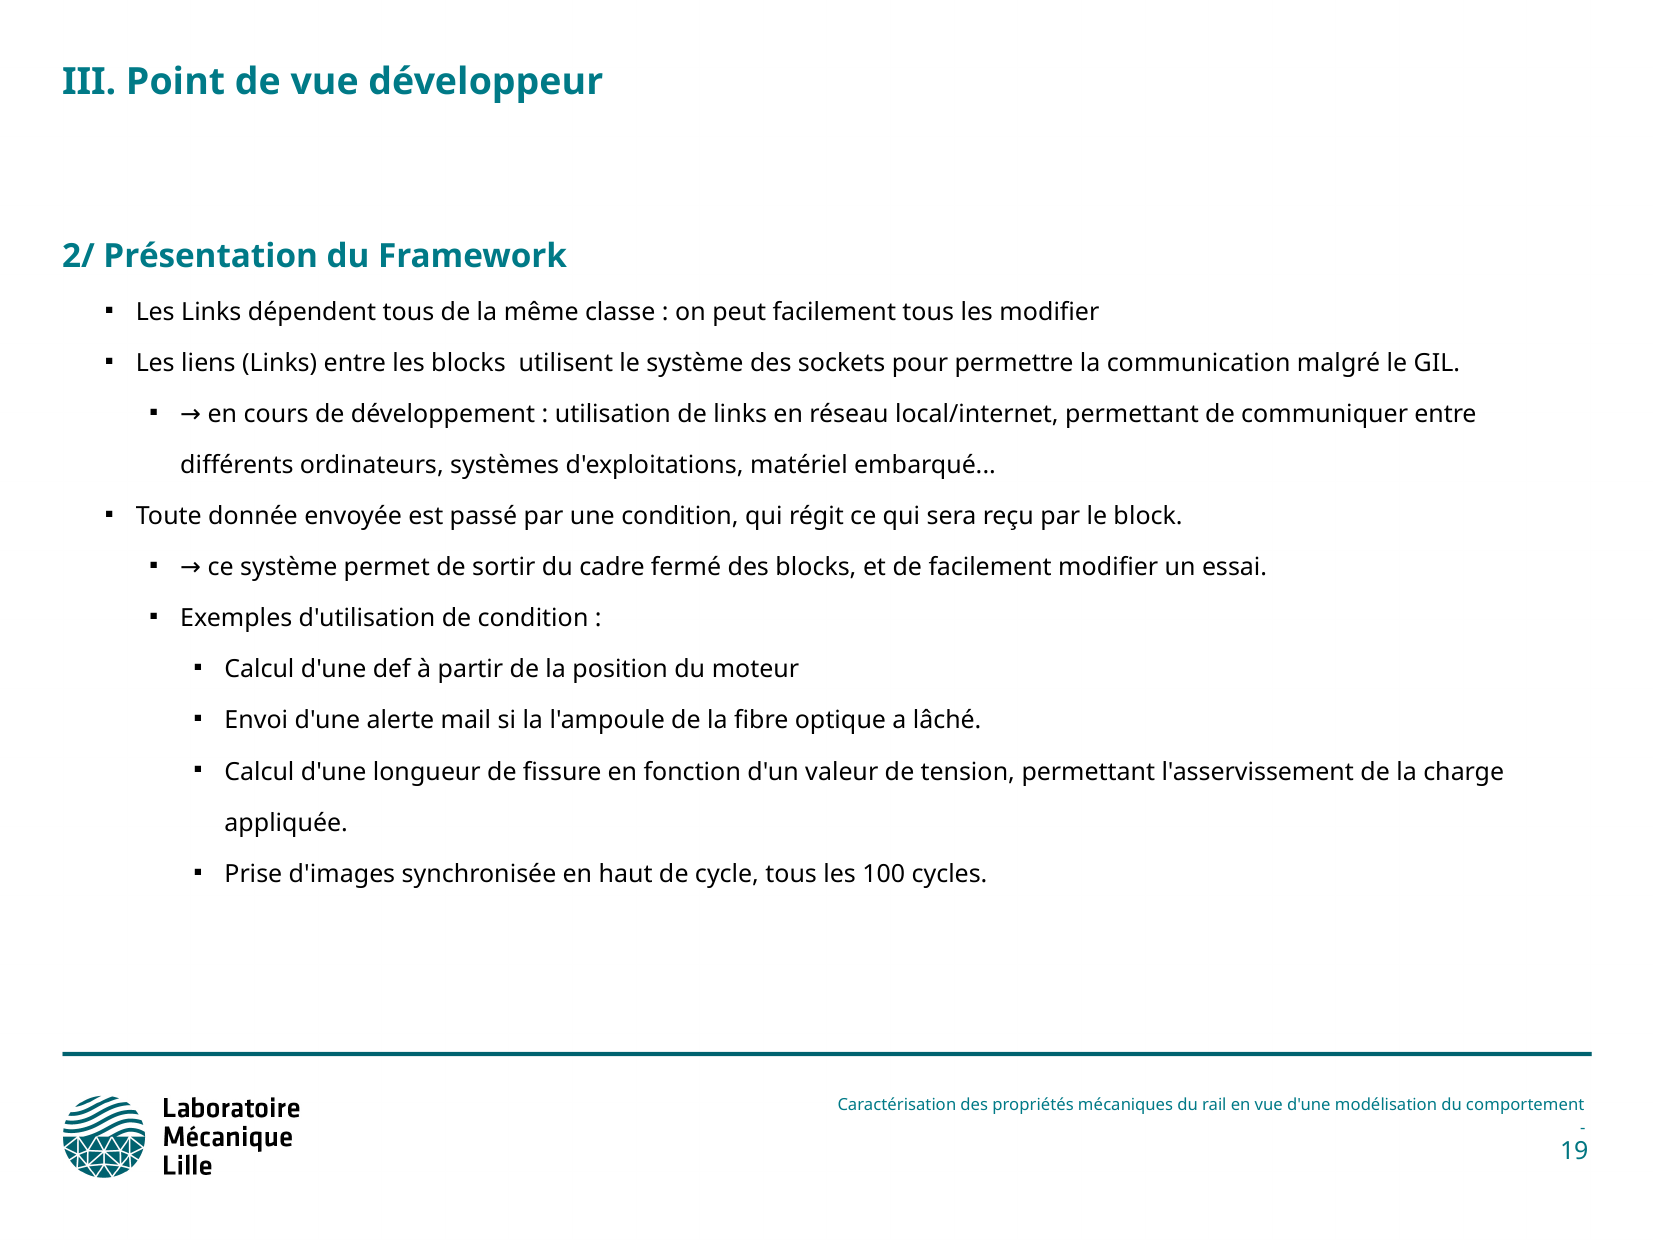

III. Point de vue développeur
2/ Présentation du Framework
Les Links dépendent tous de la même classe : on peut facilement tous les modifier
Les liens (Links) entre les blocks utilisent le système des sockets pour permettre la communication malgré le GIL.
→ en cours de développement : utilisation de links en réseau local/internet, permettant de communiquer entre différents ordinateurs, systèmes d'exploitations, matériel embarqué...
Toute donnée envoyée est passé par une condition, qui régit ce qui sera reçu par le block.
→ ce système permet de sortir du cadre fermé des blocks, et de facilement modifier un essai.
Exemples d'utilisation de condition :
Calcul d'une def à partir de la position du moteur
Envoi d'une alerte mail si la l'ampoule de la fibre optique a lâché.
Calcul d'une longueur de fissure en fonction d'un valeur de tension, permettant l'asservissement de la charge appliquée.
Prise d'images synchronisée en haut de cycle, tous les 100 cycles.
19